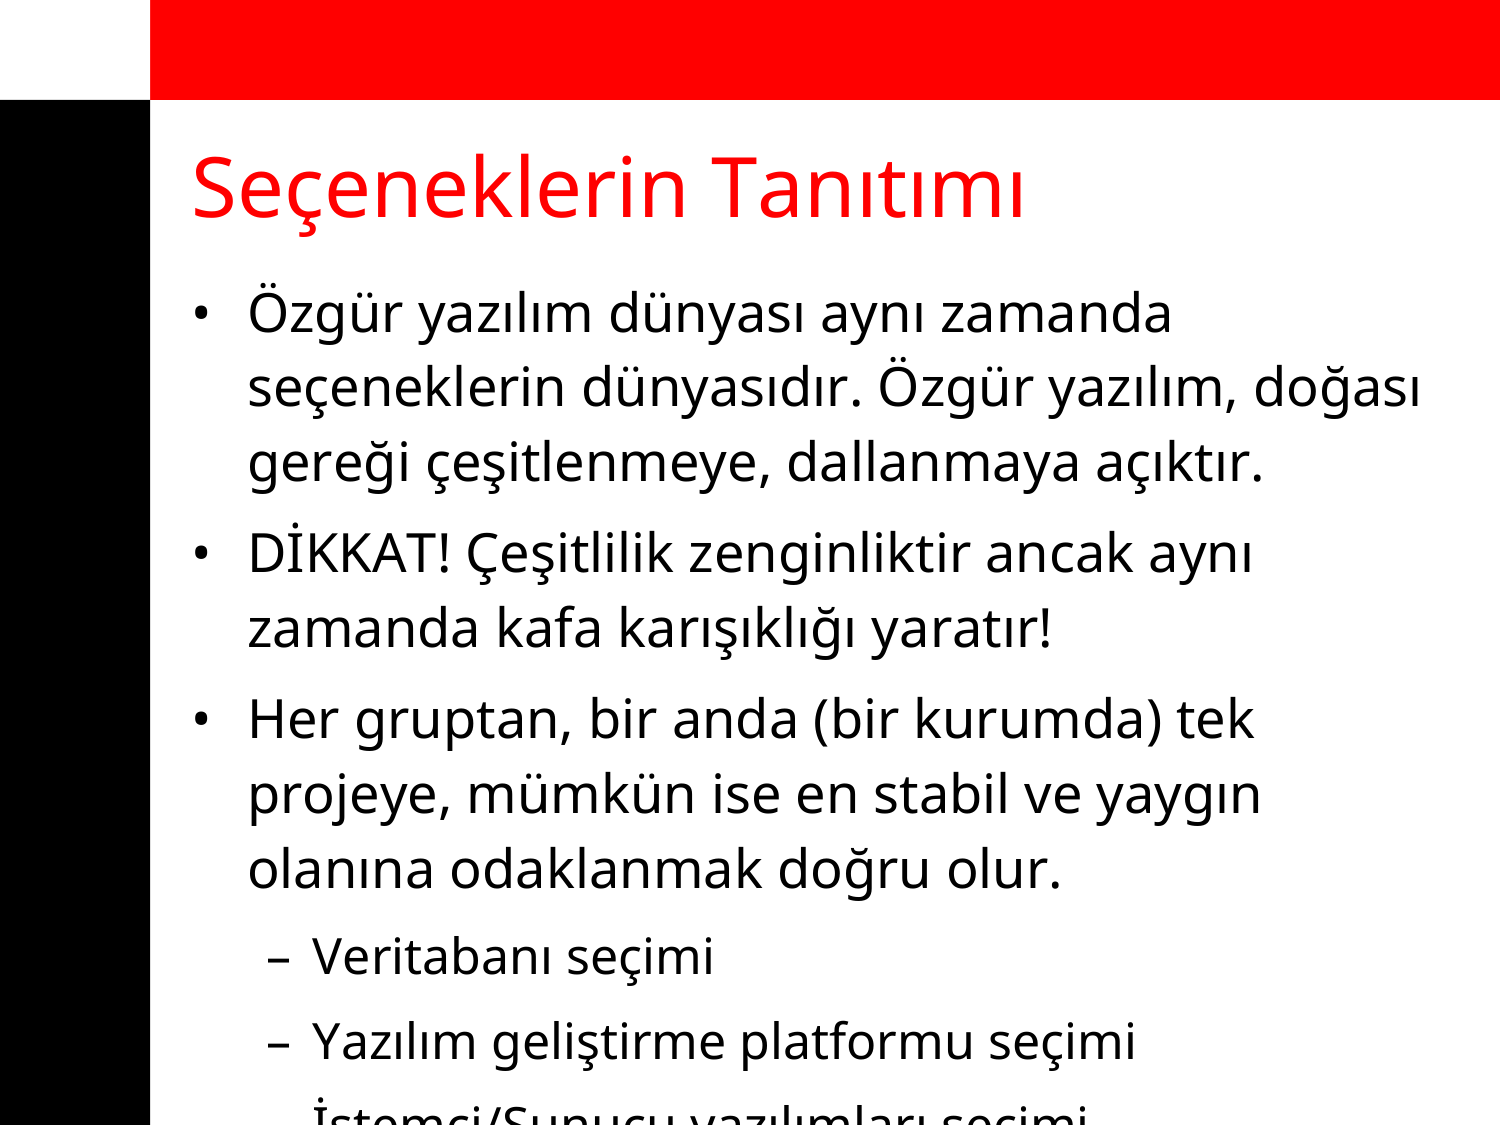

# Seçeneklerin Tanıtımı
Özgür yazılım dünyası aynı zamanda seçeneklerin dünyasıdır. Özgür yazılım, doğası gereği çeşitlenmeye, dallanmaya açıktır.
DİKKAT! Çeşitlilik zenginliktir ancak aynı zamanda kafa karışıklığı yaratır!
Her gruptan, bir anda (bir kurumda) tek projeye, mümkün ise en stabil ve yaygın olanına odaklanmak doğru olur.
Veritabanı seçimi
Yazılım geliştirme platformu seçimi
İstemci/Sunucu yazılımları seçimi